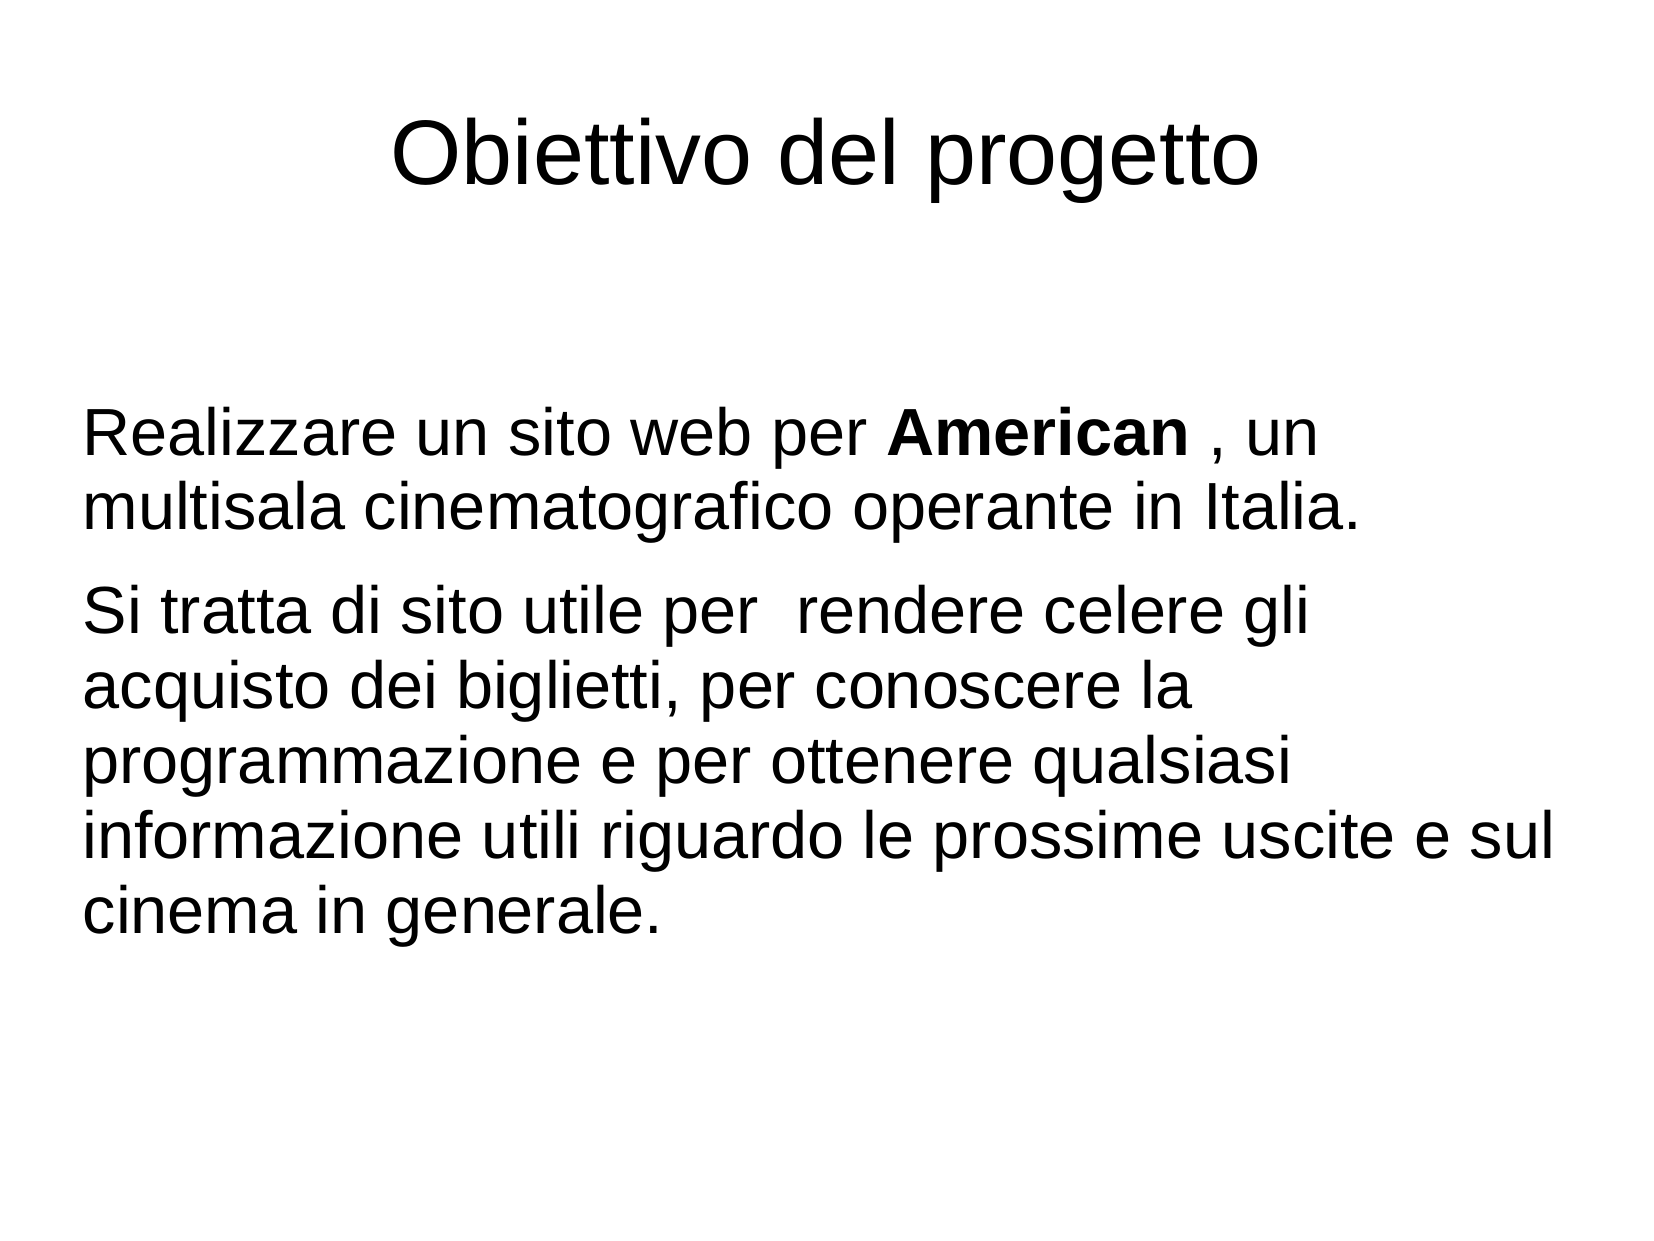

# Obiettivo del progetto
Realizzare un sito web per American , un multisala cinematografico operante in Italia.
Si tratta di sito utile per rendere celere gli acquisto dei biglietti, per conoscere la programmazione e per ottenere qualsiasi informazione utili riguardo le prossime uscite e sul cinema in generale.